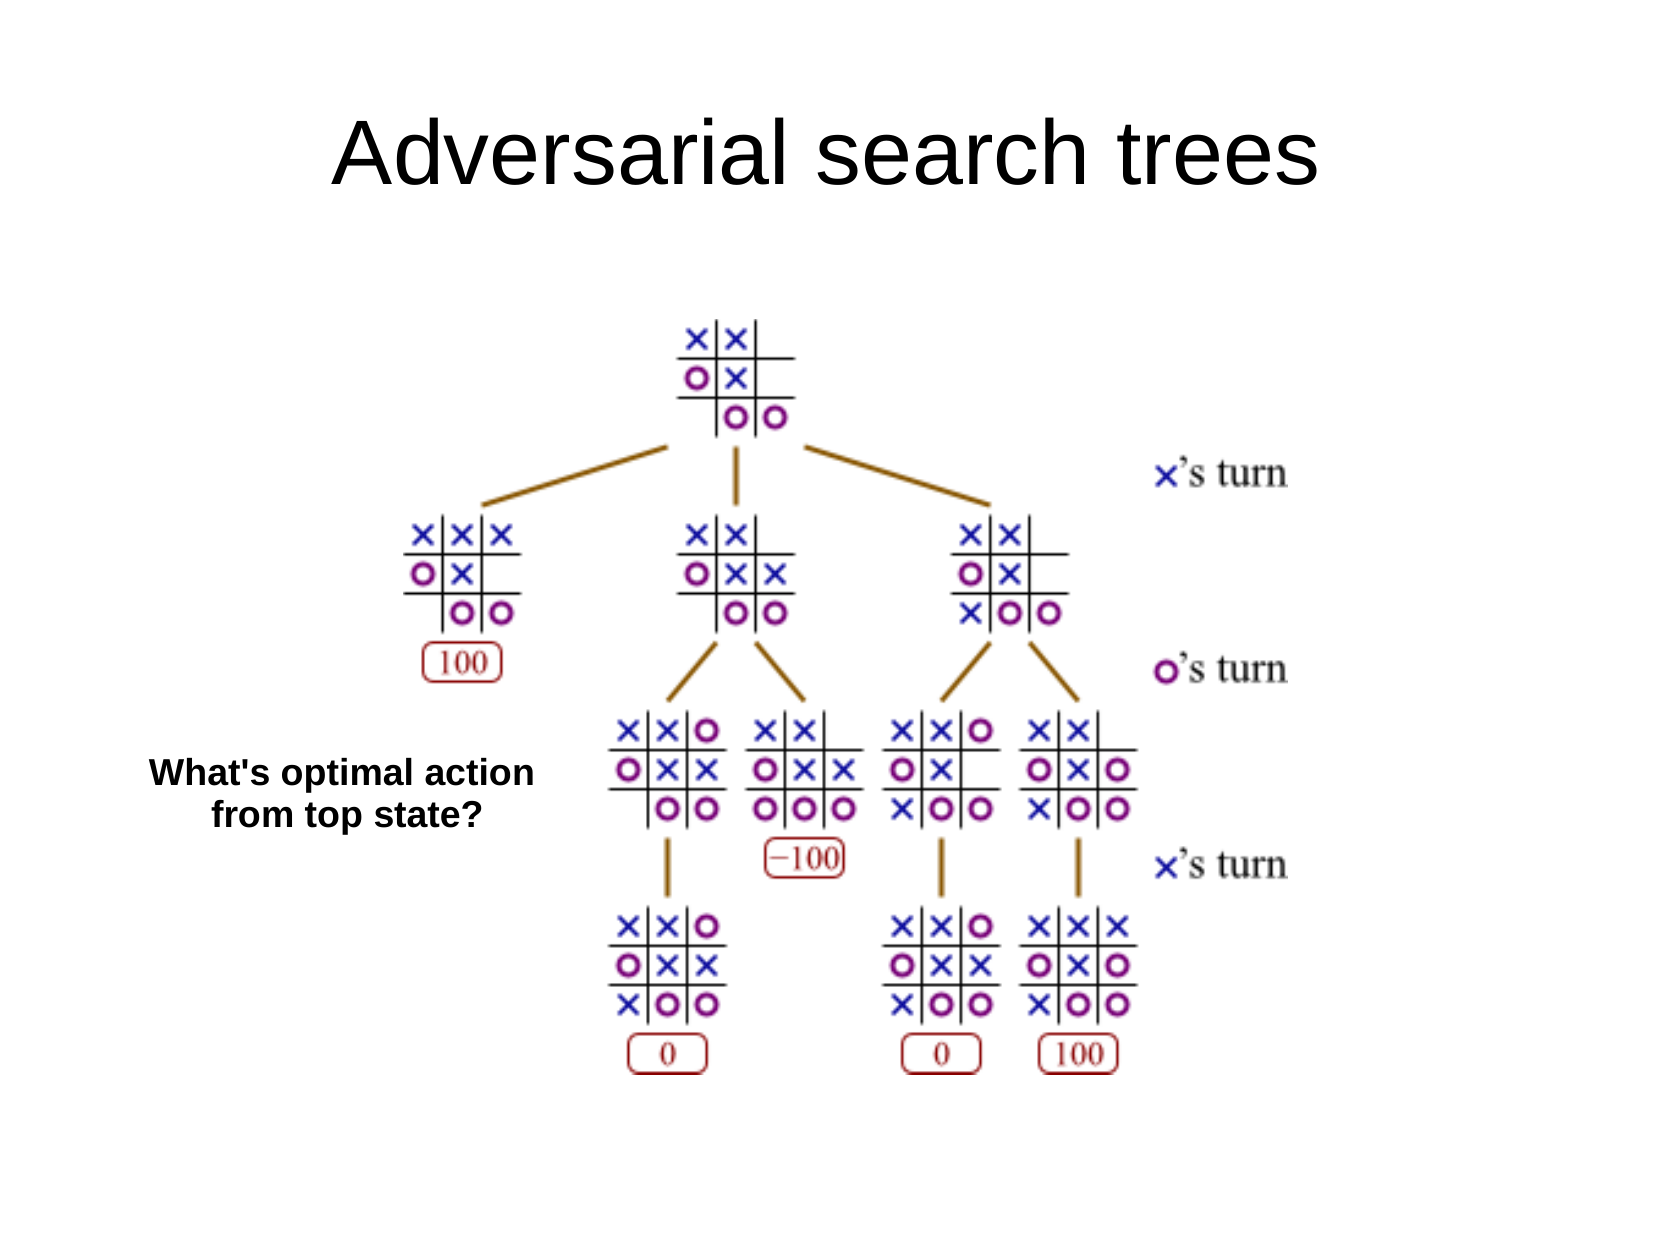

Adversarial search trees
#
What's optimal action
 from top state?